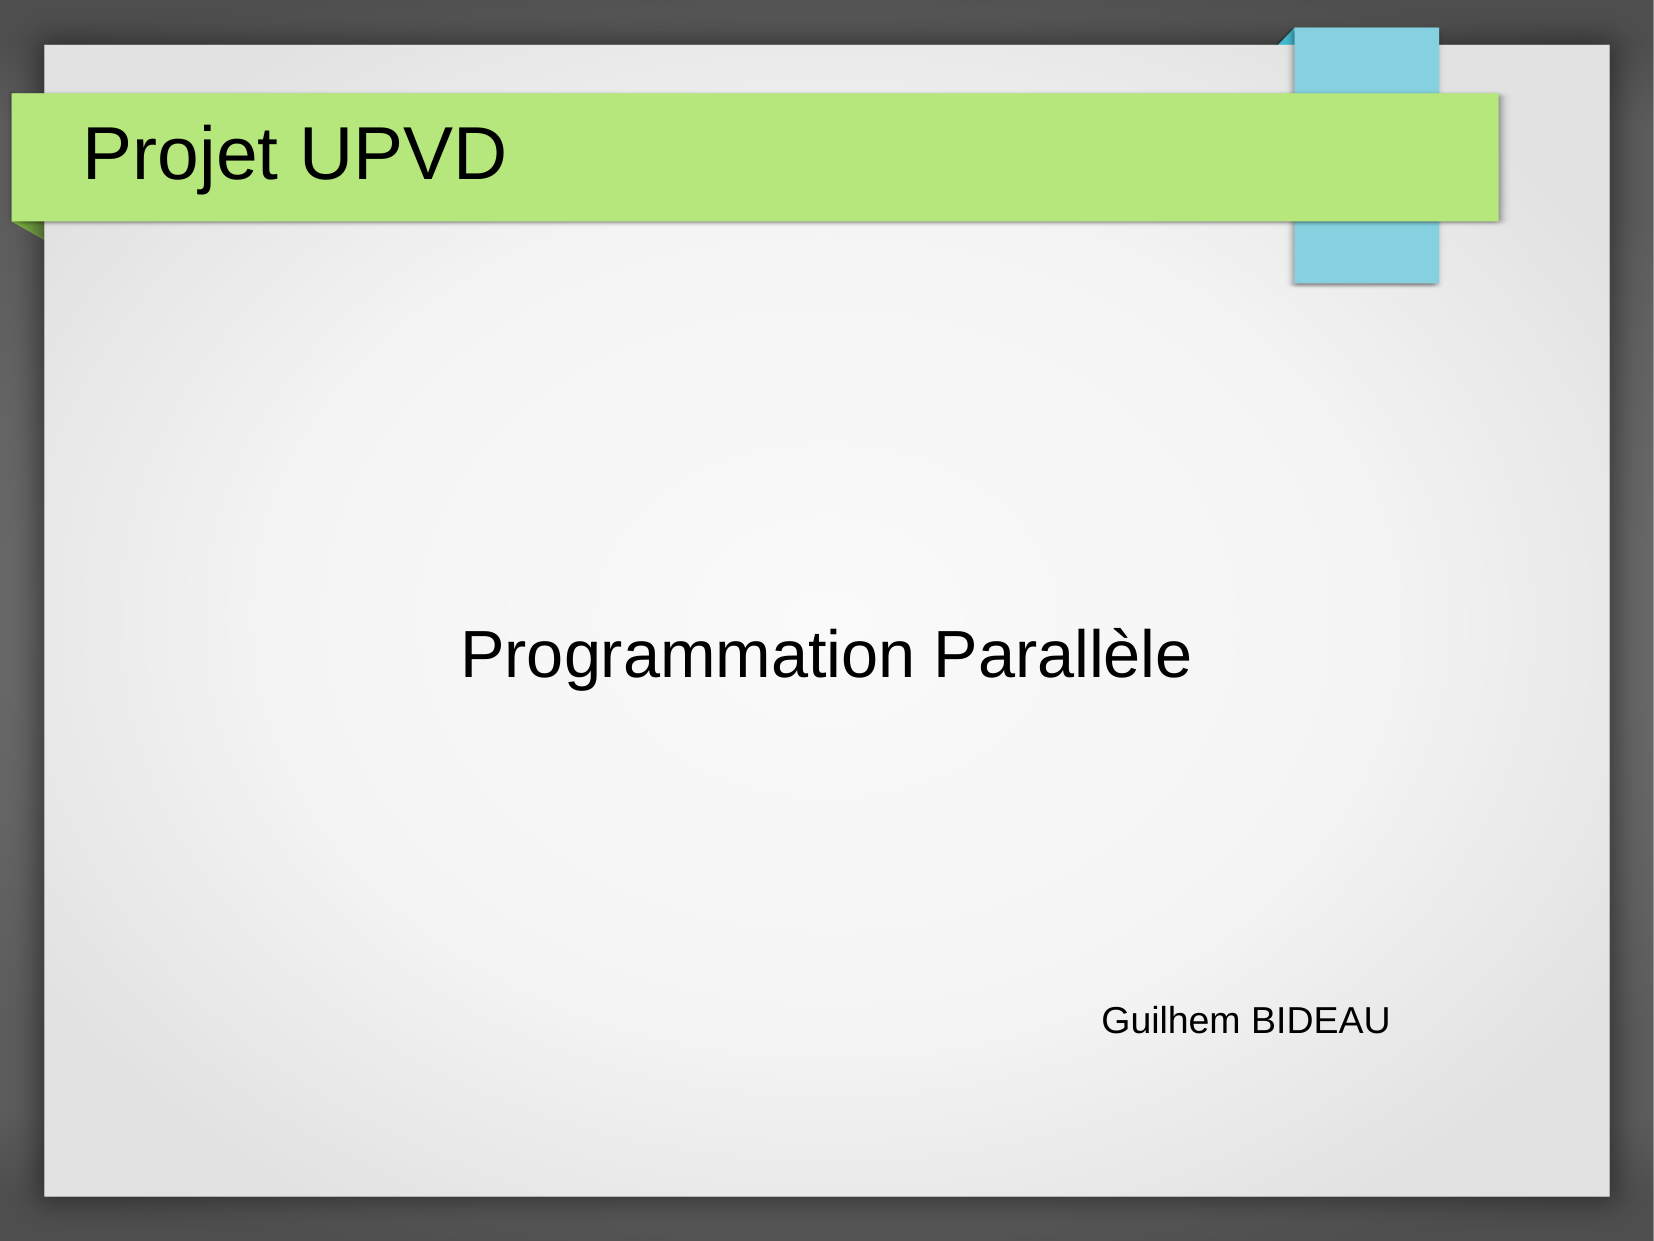

# Projet UPVD
Programmation Parallèle
Guilhem BIDEAU